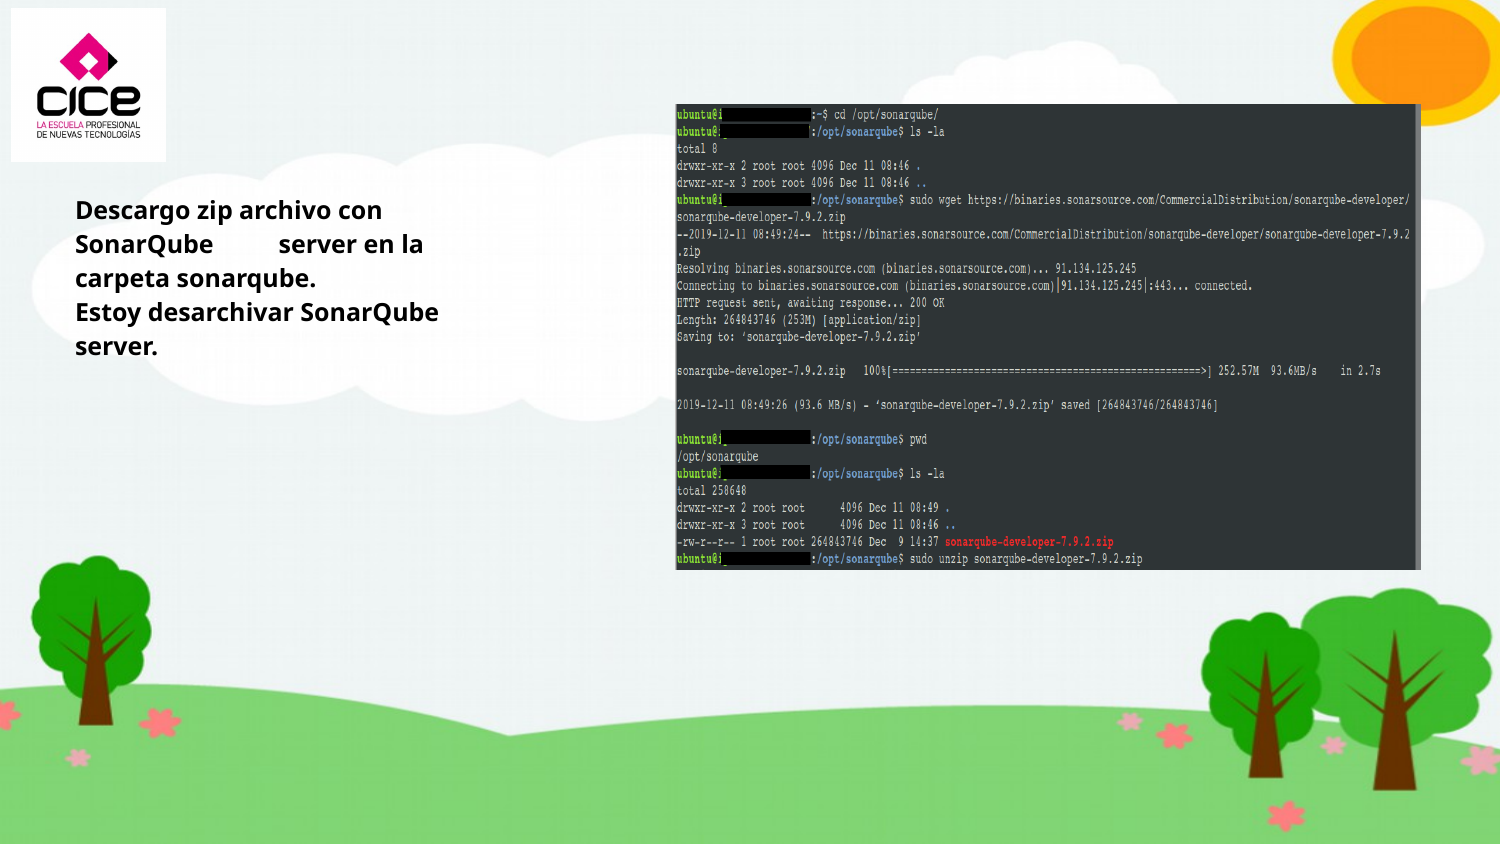

# Descargo zip archivo con SonarQube server en la carpeta sonarqube. Estoy desarchivar SonarQube server.